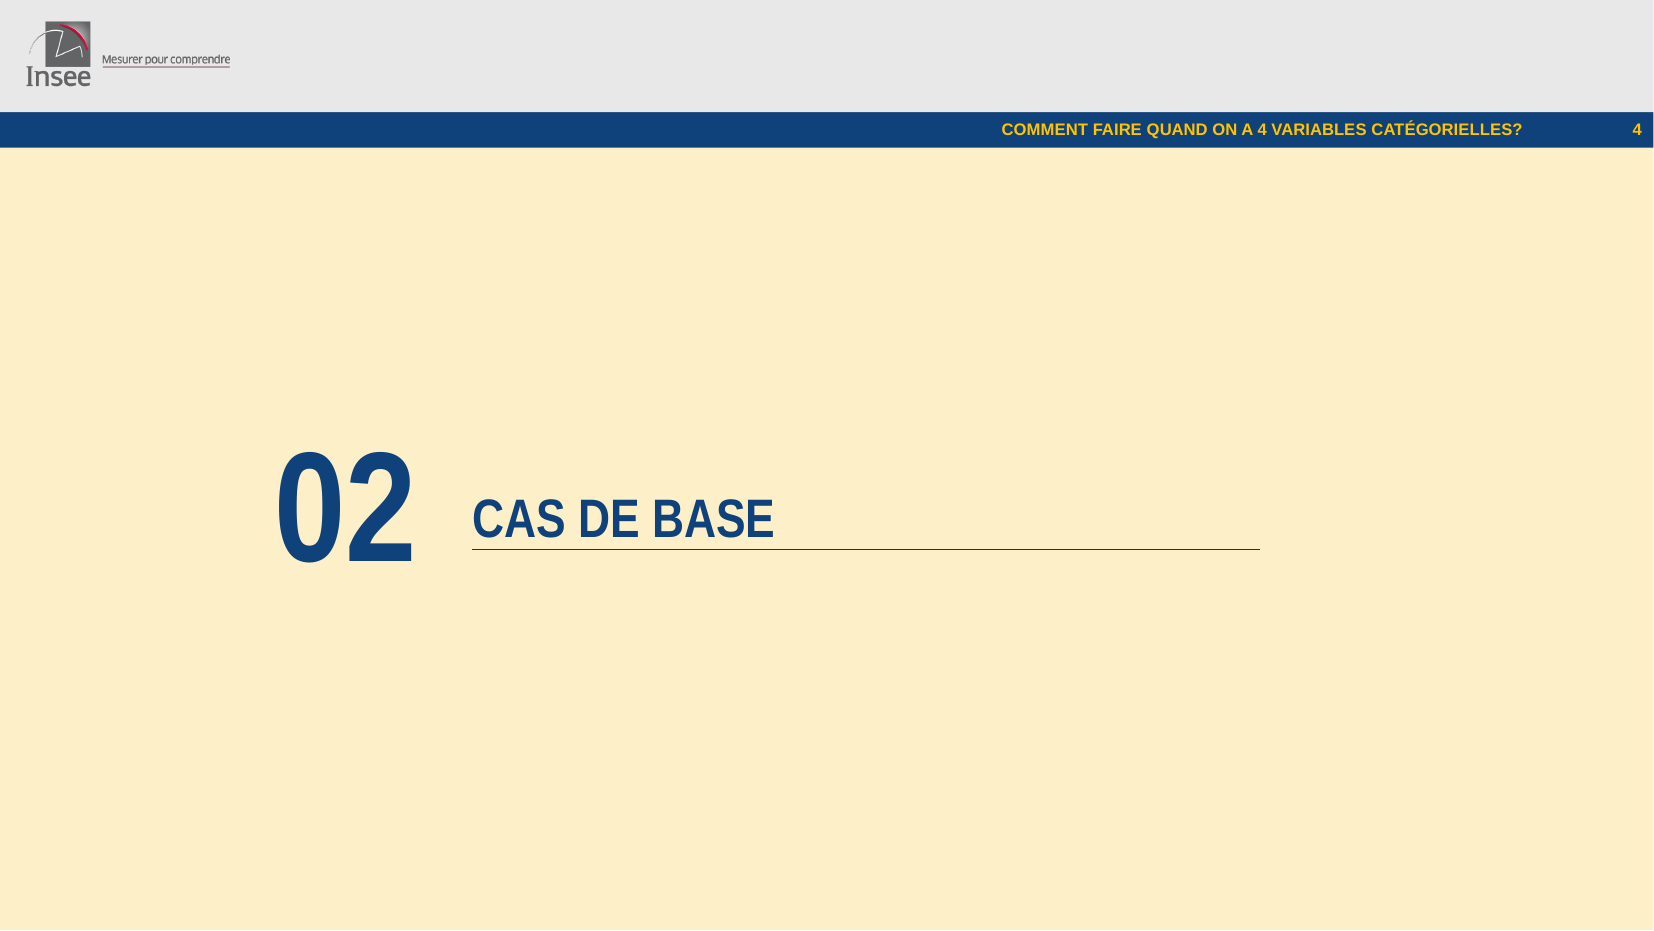

Comment faire quand on a 4 variables catégorielles?
4
02
# Cas de base